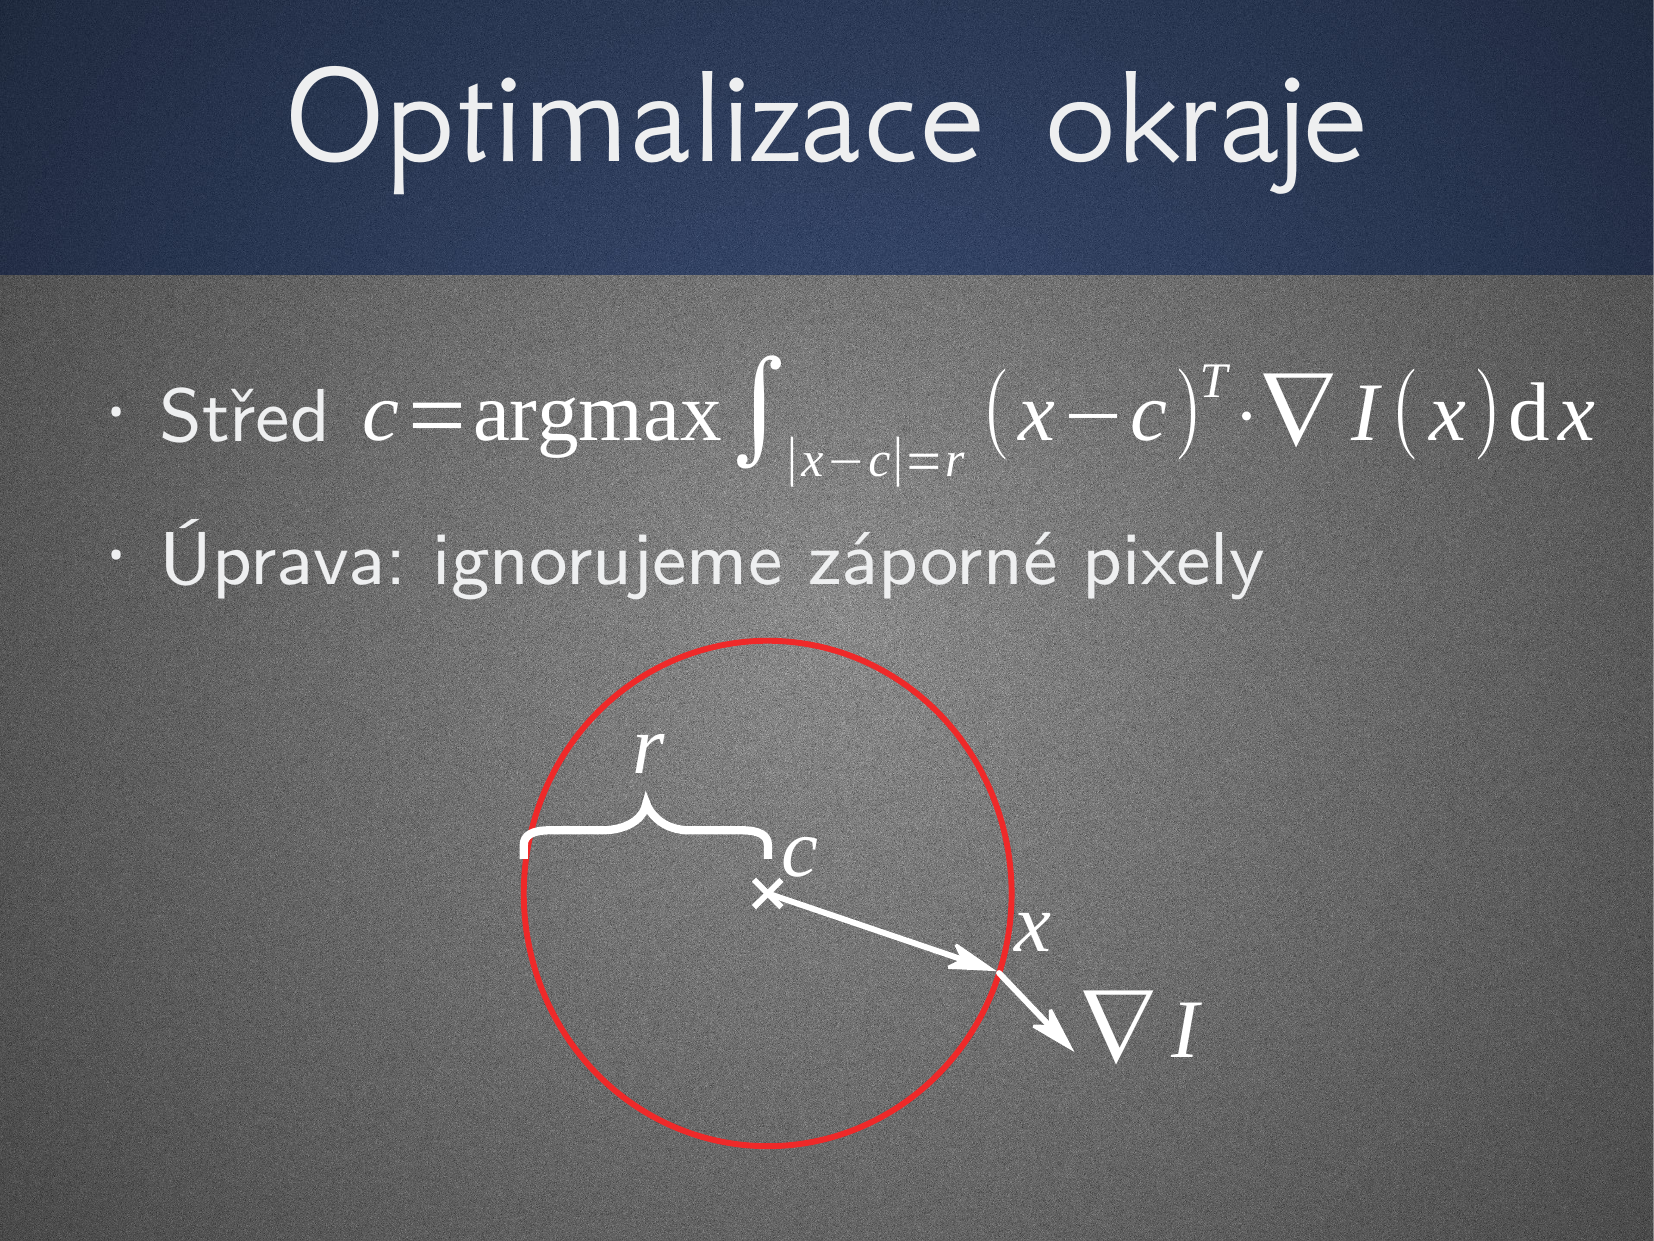

# Optimalizace okraje
Střed
Úprava: ignorujeme záporné pixely